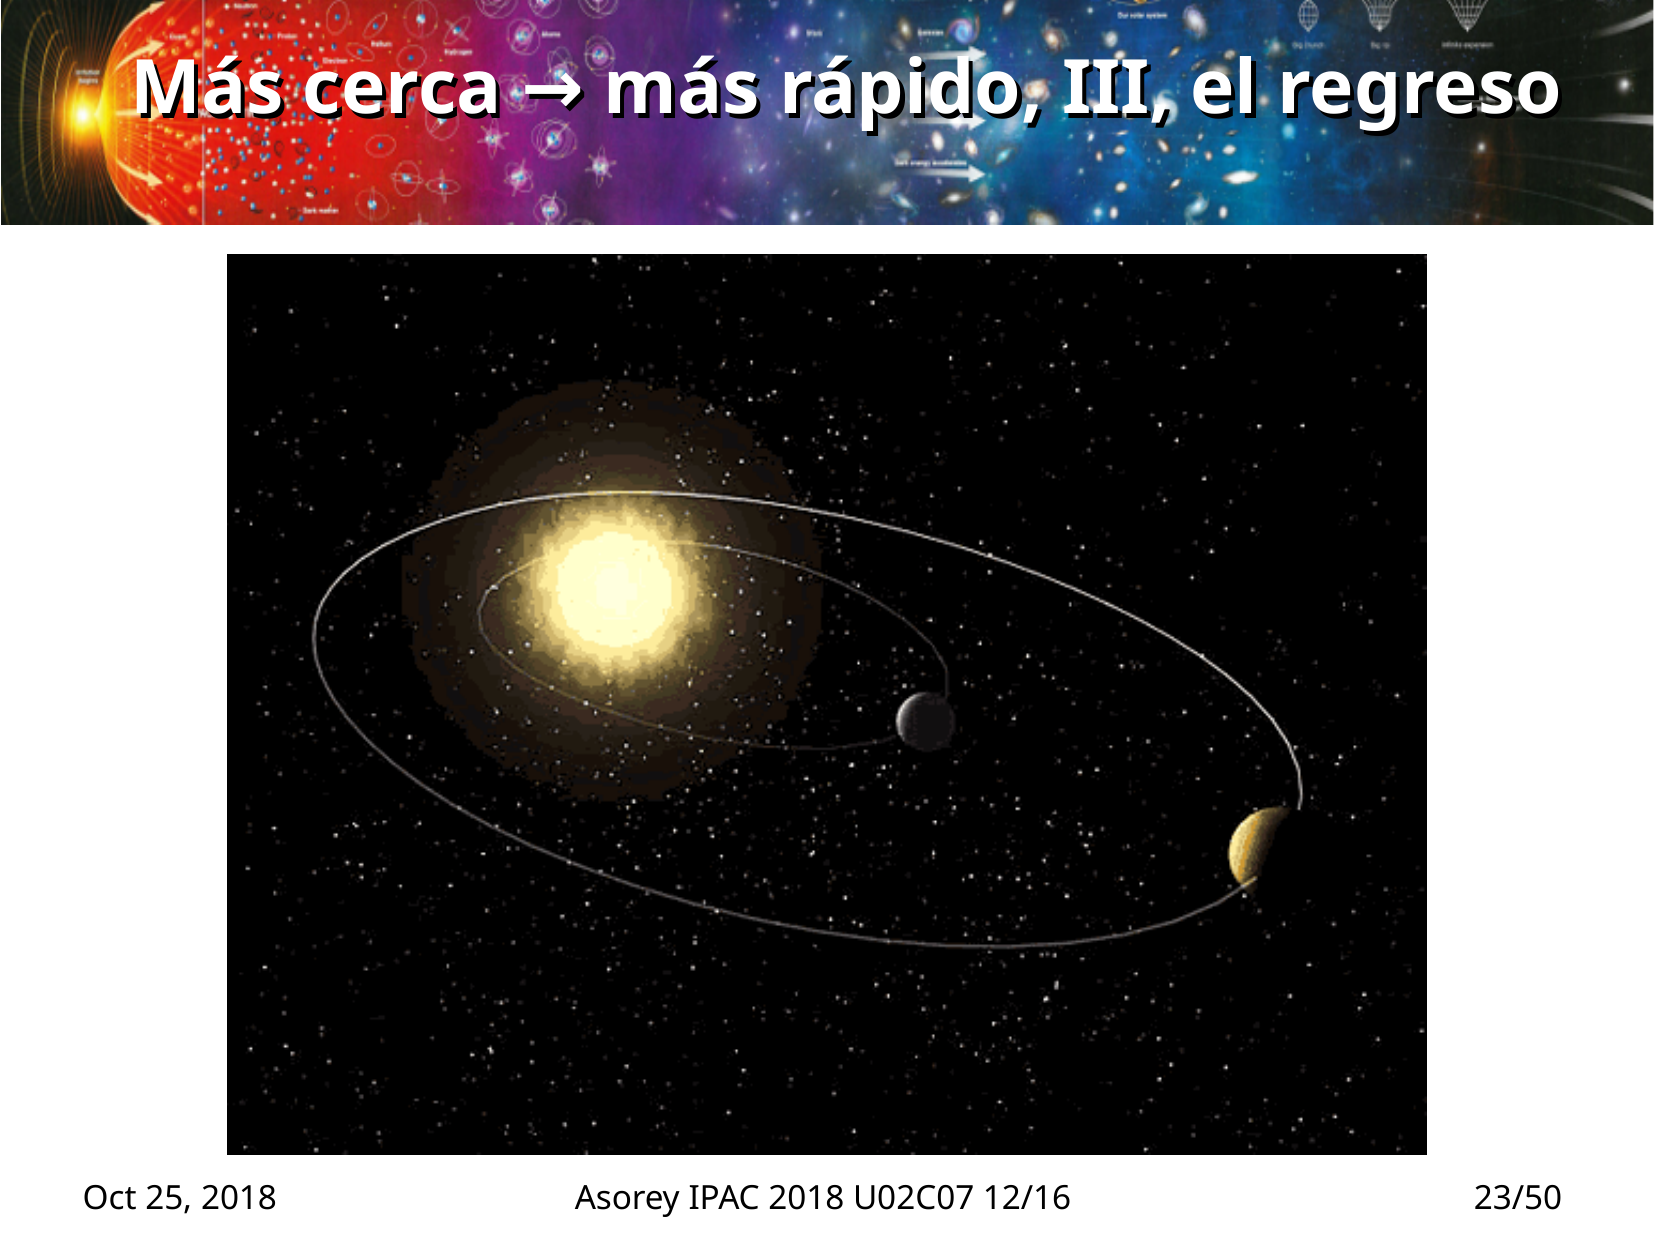

# Más cerca → más rápido, III, el regreso
Oct 25, 2018
Asorey IPAC 2018 U02C07 12/16
23